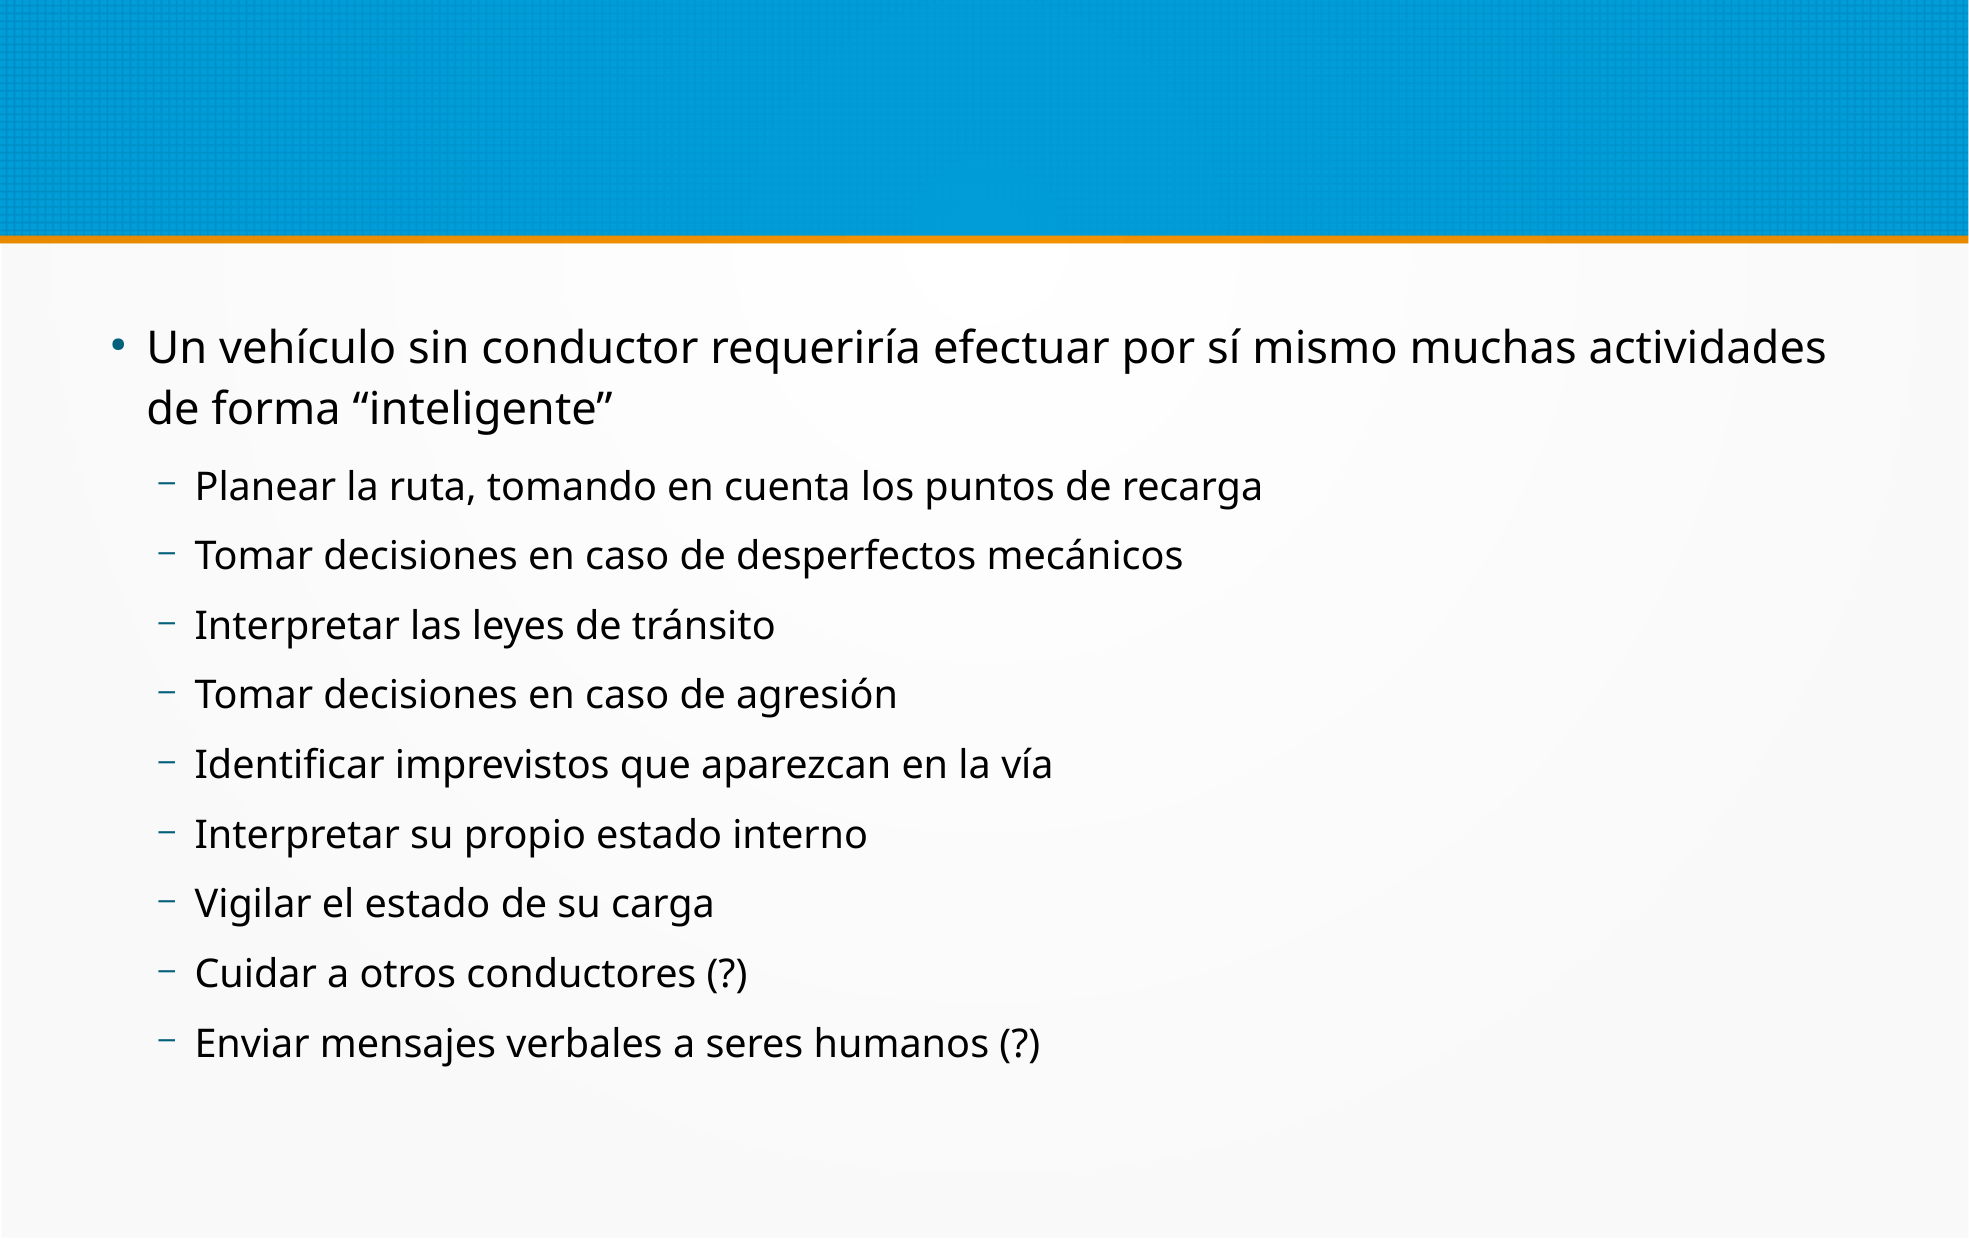

#
Un vehículo sin conductor requeriría efectuar por sí mismo muchas actividades de forma “inteligente”
Planear la ruta, tomando en cuenta los puntos de recarga
Tomar decisiones en caso de desperfectos mecánicos
Interpretar las leyes de tránsito
Tomar decisiones en caso de agresión
Identificar imprevistos que aparezcan en la vía
Interpretar su propio estado interno
Vigilar el estado de su carga
Cuidar a otros conductores (?)
Enviar mensajes verbales a seres humanos (?)